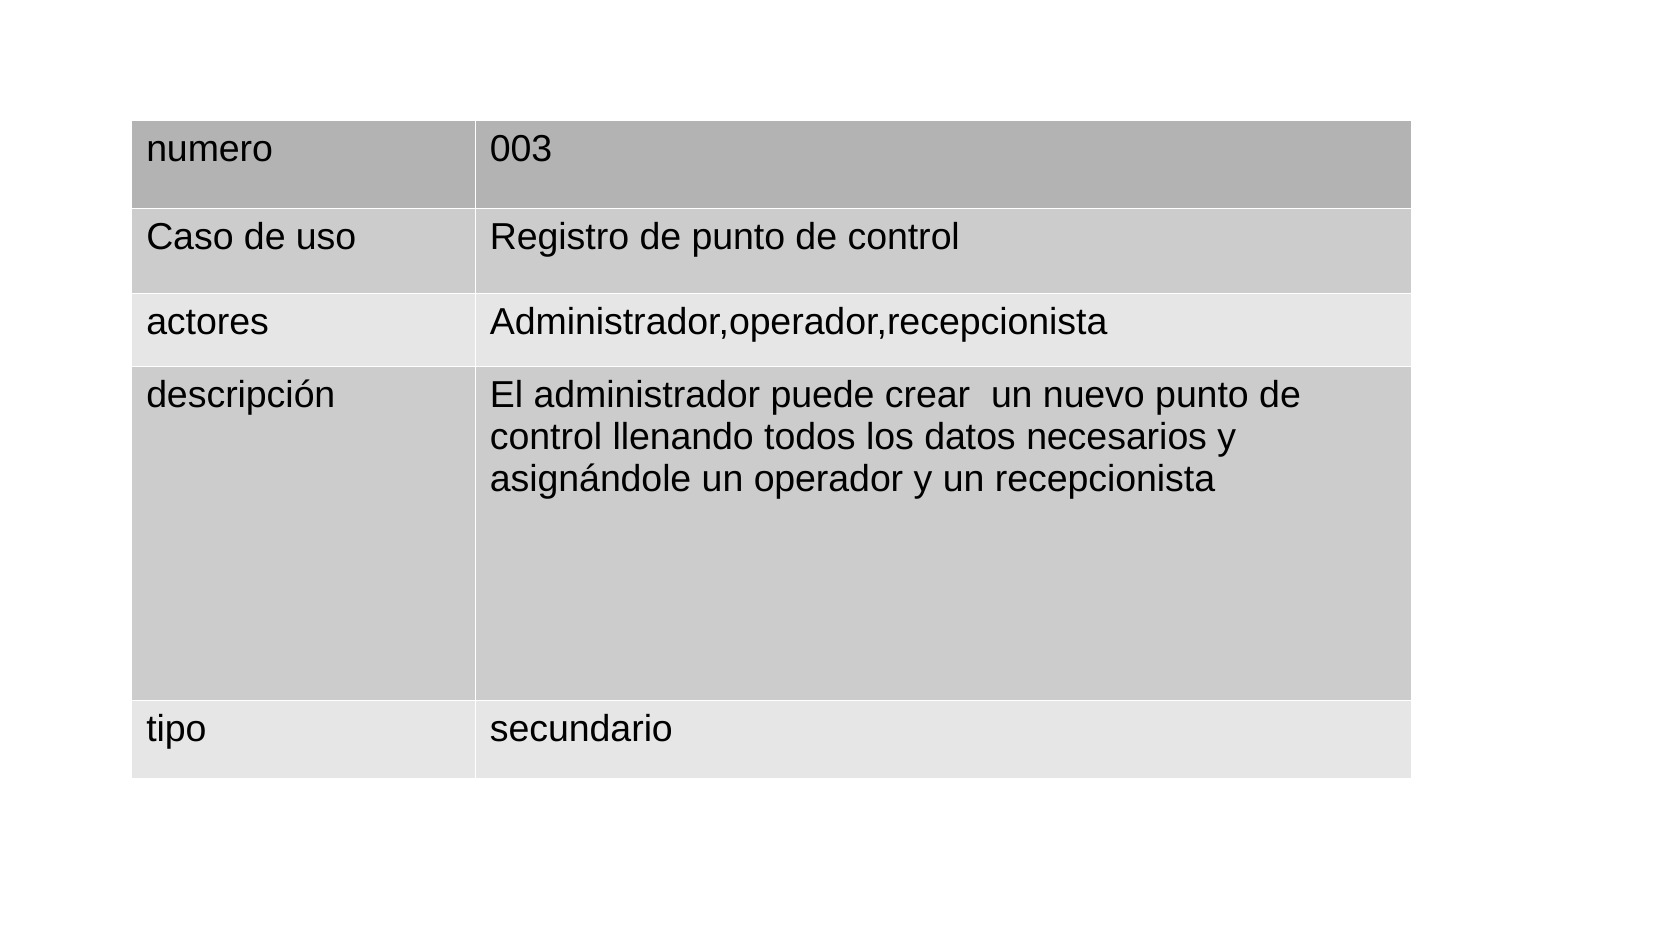

| numero | 003 |
| --- | --- |
| Caso de uso | Registro de punto de control |
| actores | Administrador,operador,recepcionista |
| descripción | El administrador puede crear un nuevo punto de control llenando todos los datos necesarios y asignándole un operador y un recepcionista |
| tipo | secundario |